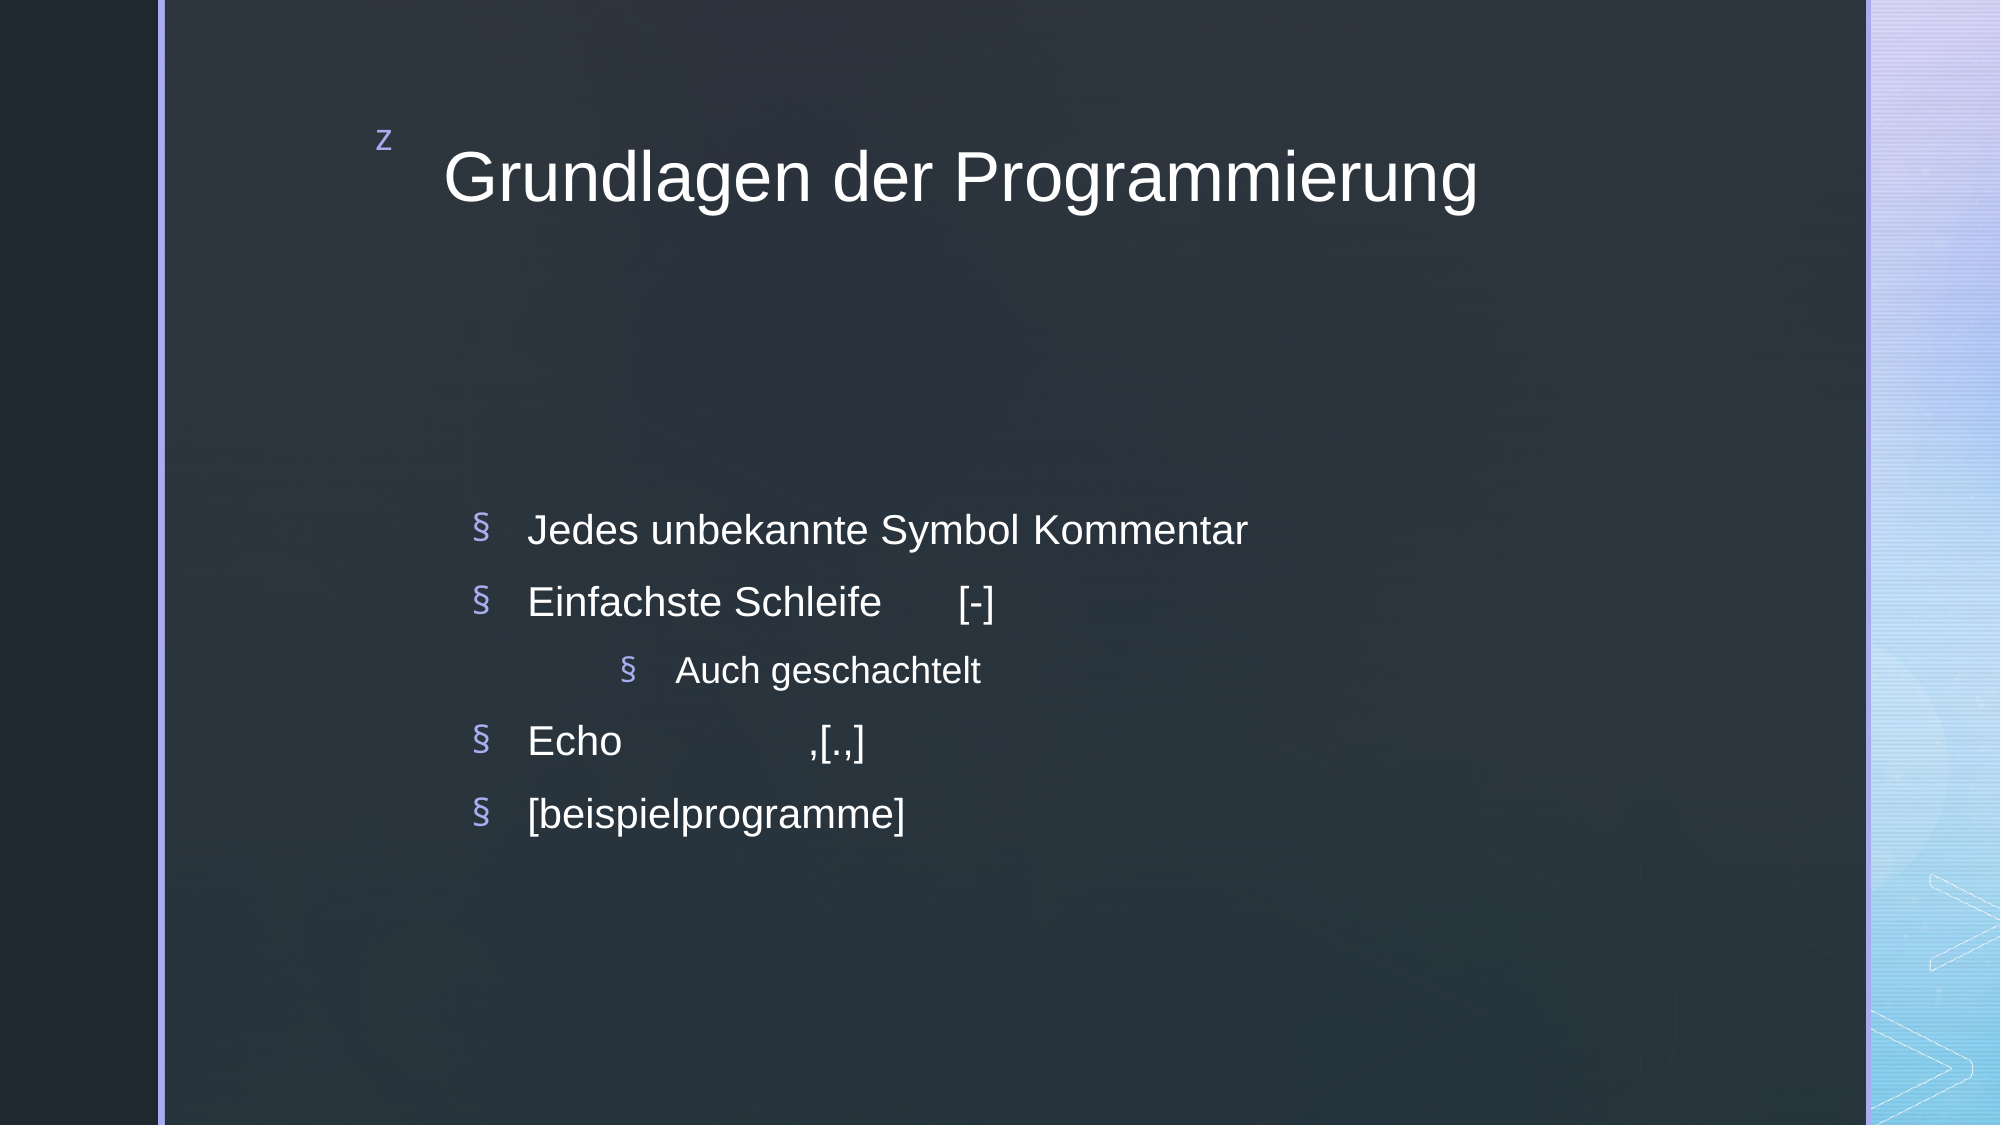

# Grundlagen der Programmierung
Jedes unbekannte Symbol 	Kommentar
Einfachste Schleife		[-]
Auch geschachtelt
Echo			,[.,]
[beispielprogramme]